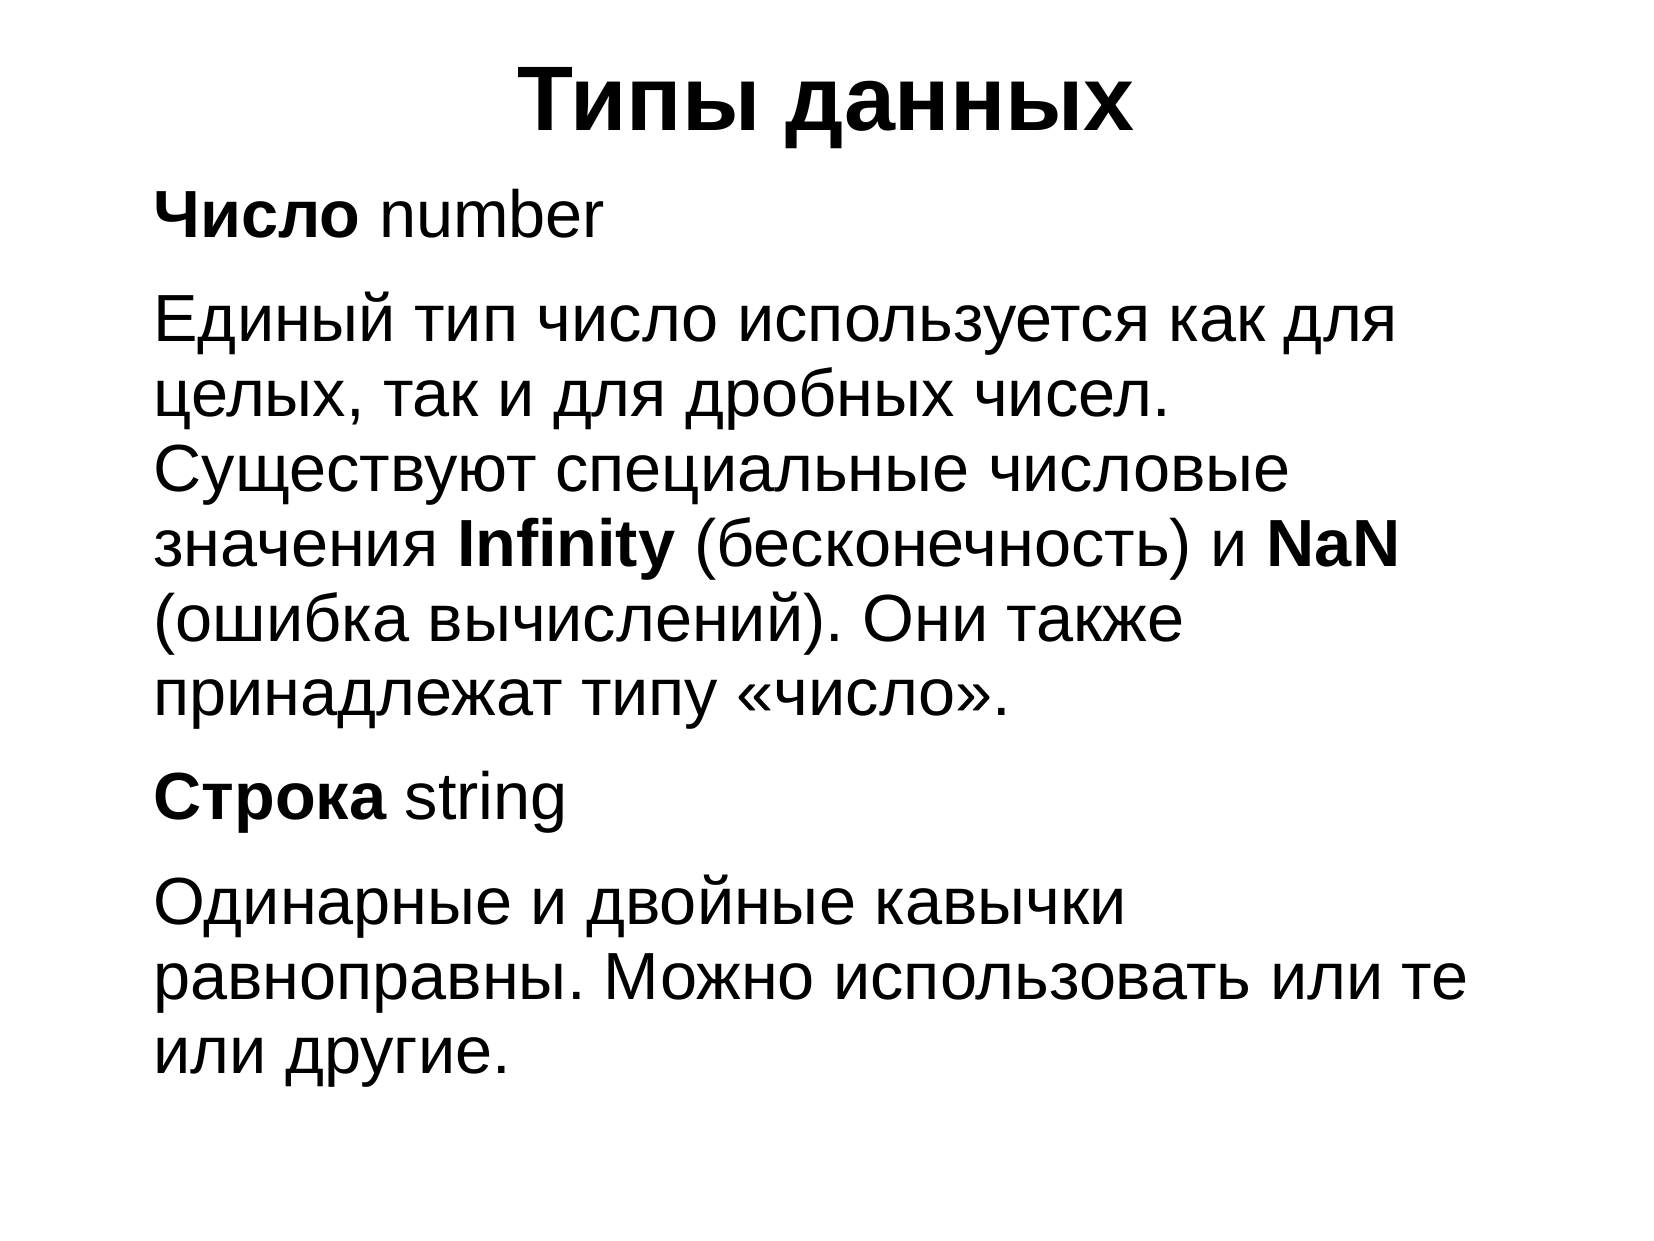

# Типы данных
Число number
Единый тип число используется как для целых, так и для дробных чисел. Существуют специальные числовые значения Infinity (бесконечность) и NaN (ошибка вычислений). Они также принадлежат типу «число».
Строка string
Одинарные и двойные кавычки равноправны. Можно использовать или те или другие.